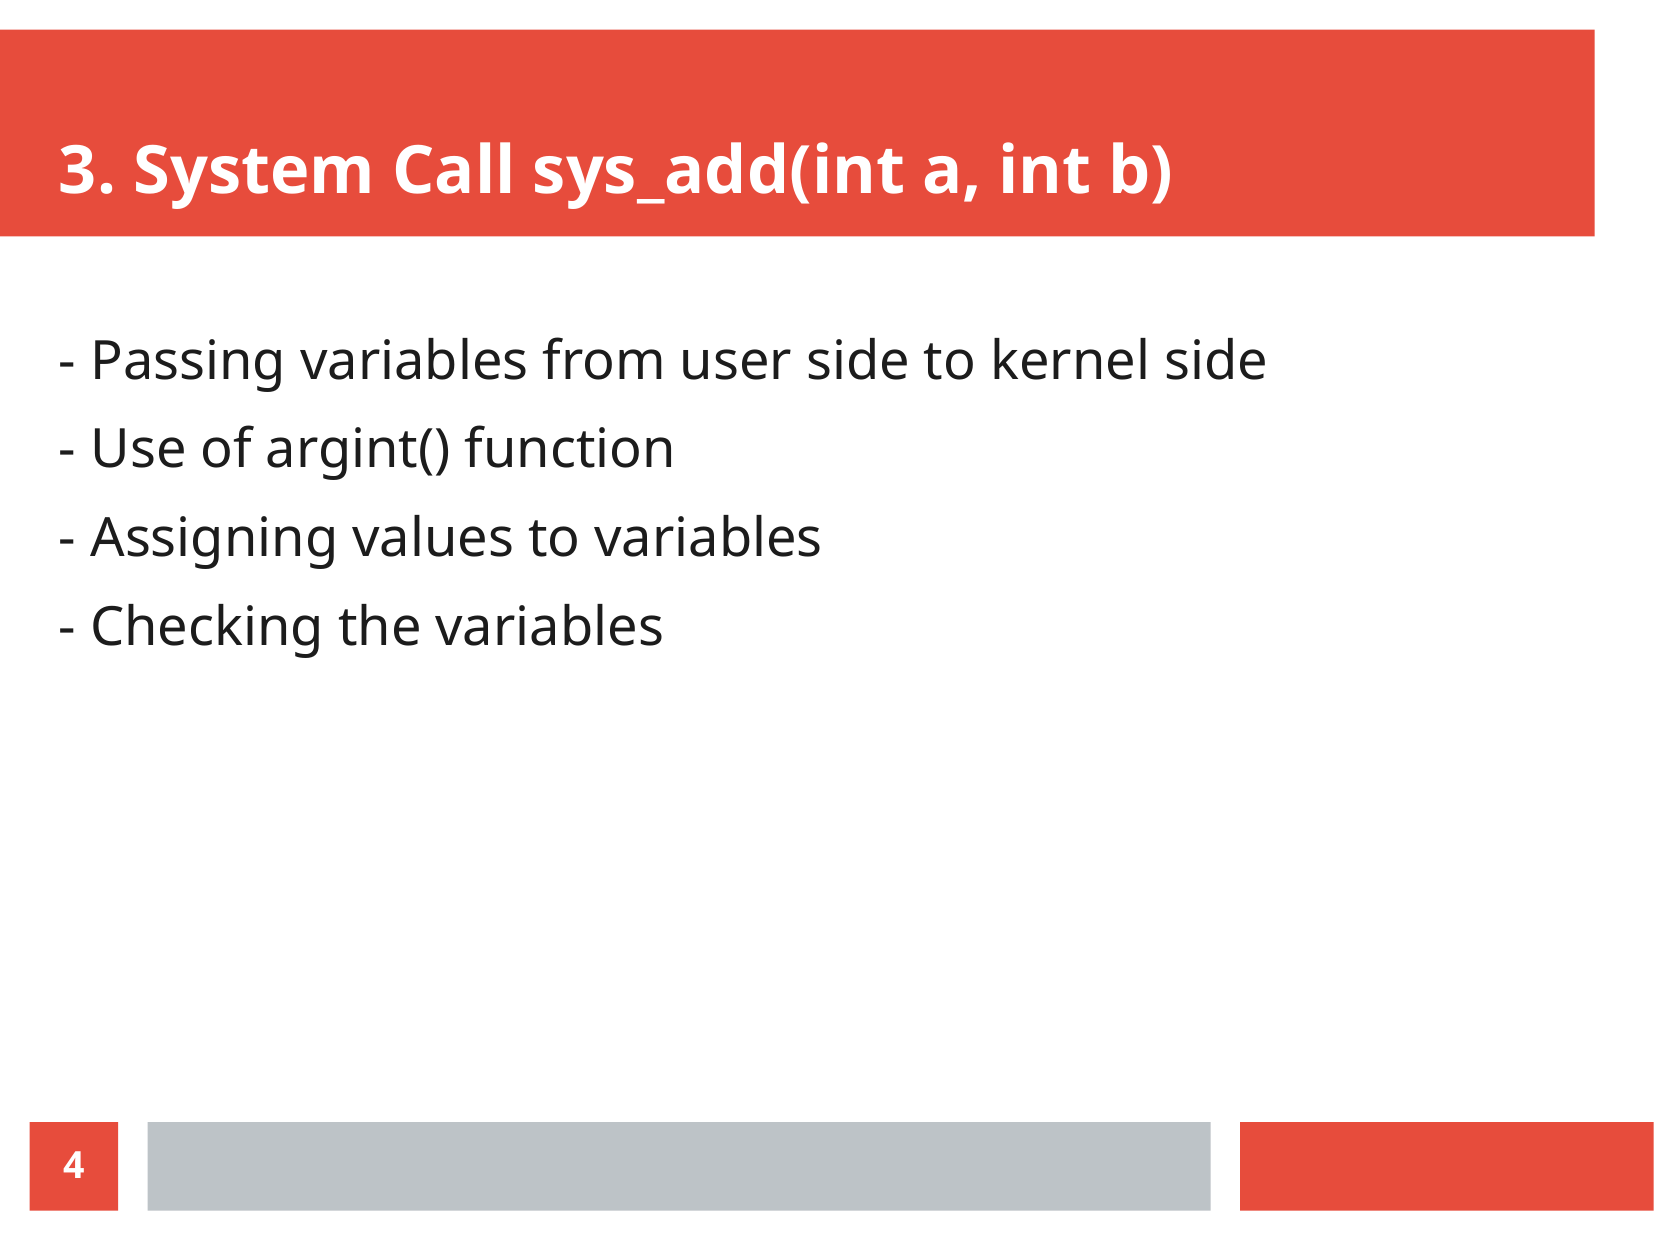

# 3. System Call sys_add(int a, int b)
- Passing variables from user side to kernel side
- Use of argint() function
- Assigning values to variables
- Checking the variables